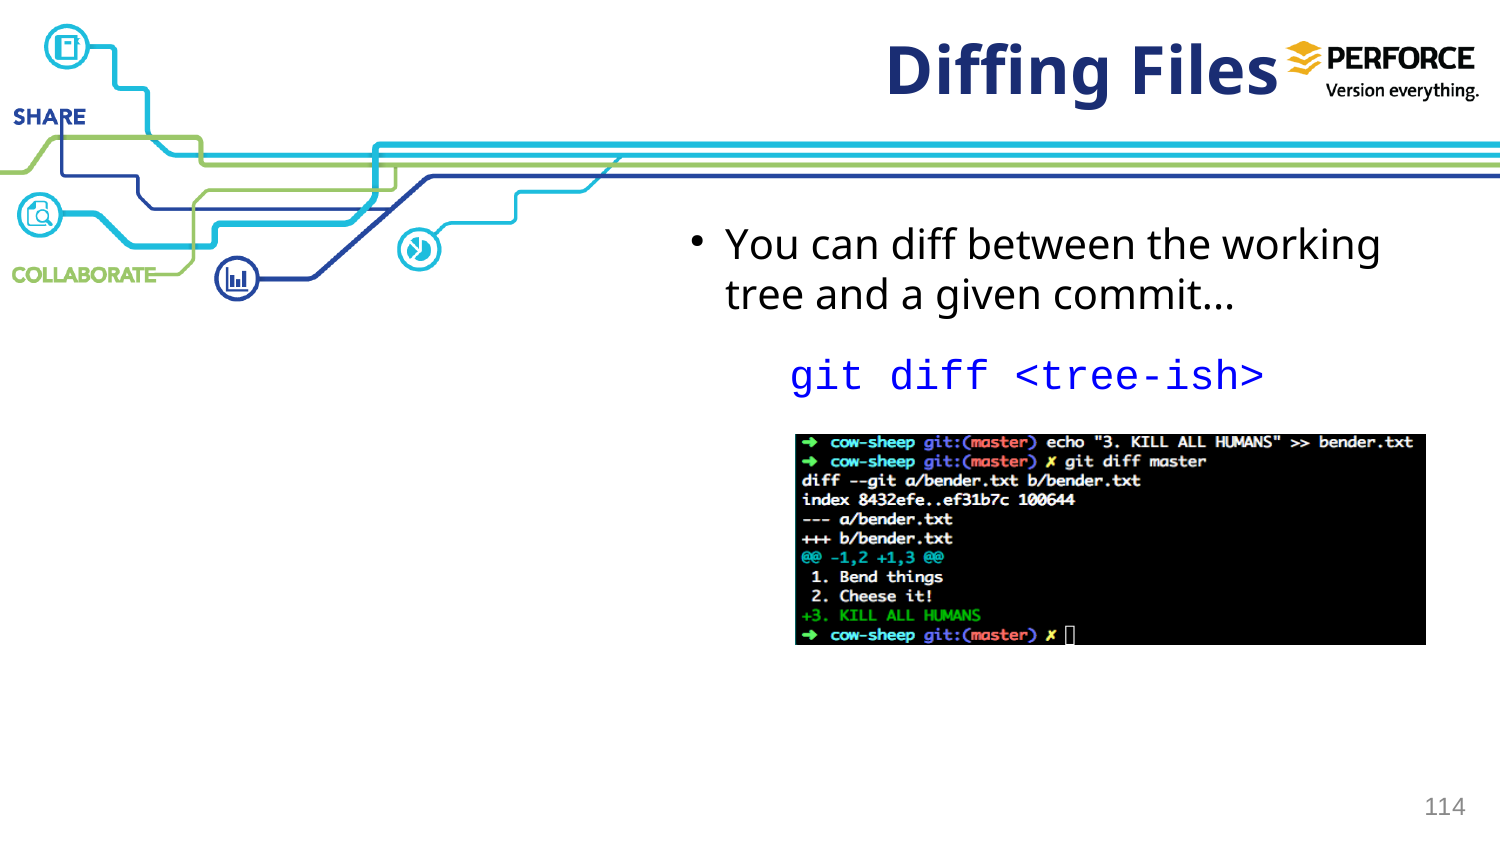

# Diffing Files
You can diff between the working tree and a given commit...
git diff <tree-ish>